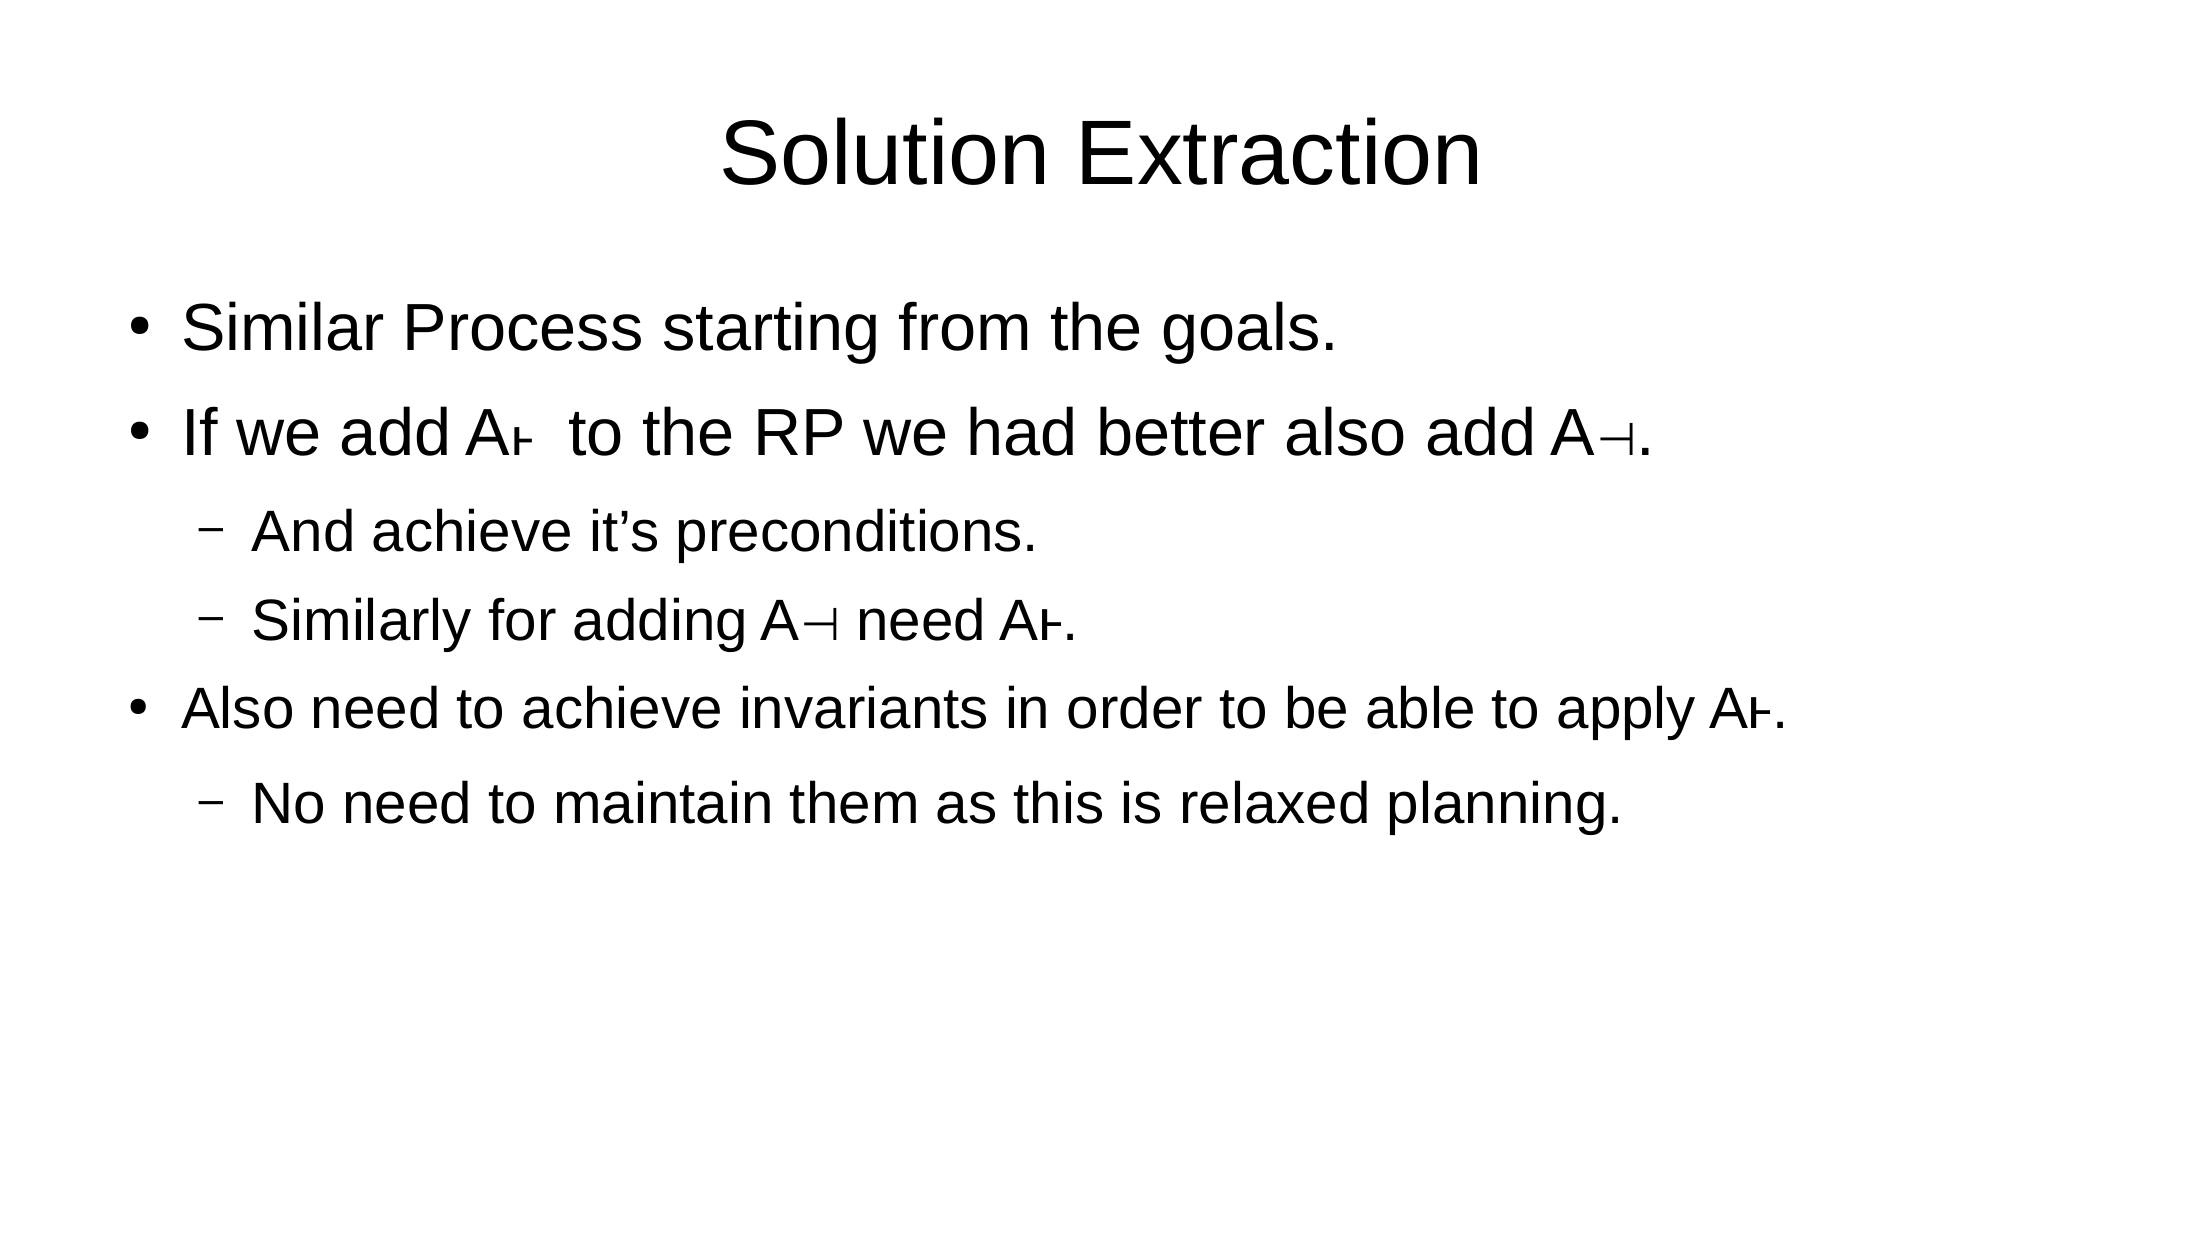

# Solution Extraction
Similar Process starting from the goals.
If we add Aⱶ to the RP we had better also add A⊣.
And achieve it’s preconditions.
Similarly for adding A⊣ need Aⱶ.
Also need to achieve invariants in order to be able to apply Aⱶ.
No need to maintain them as this is relaxed planning.